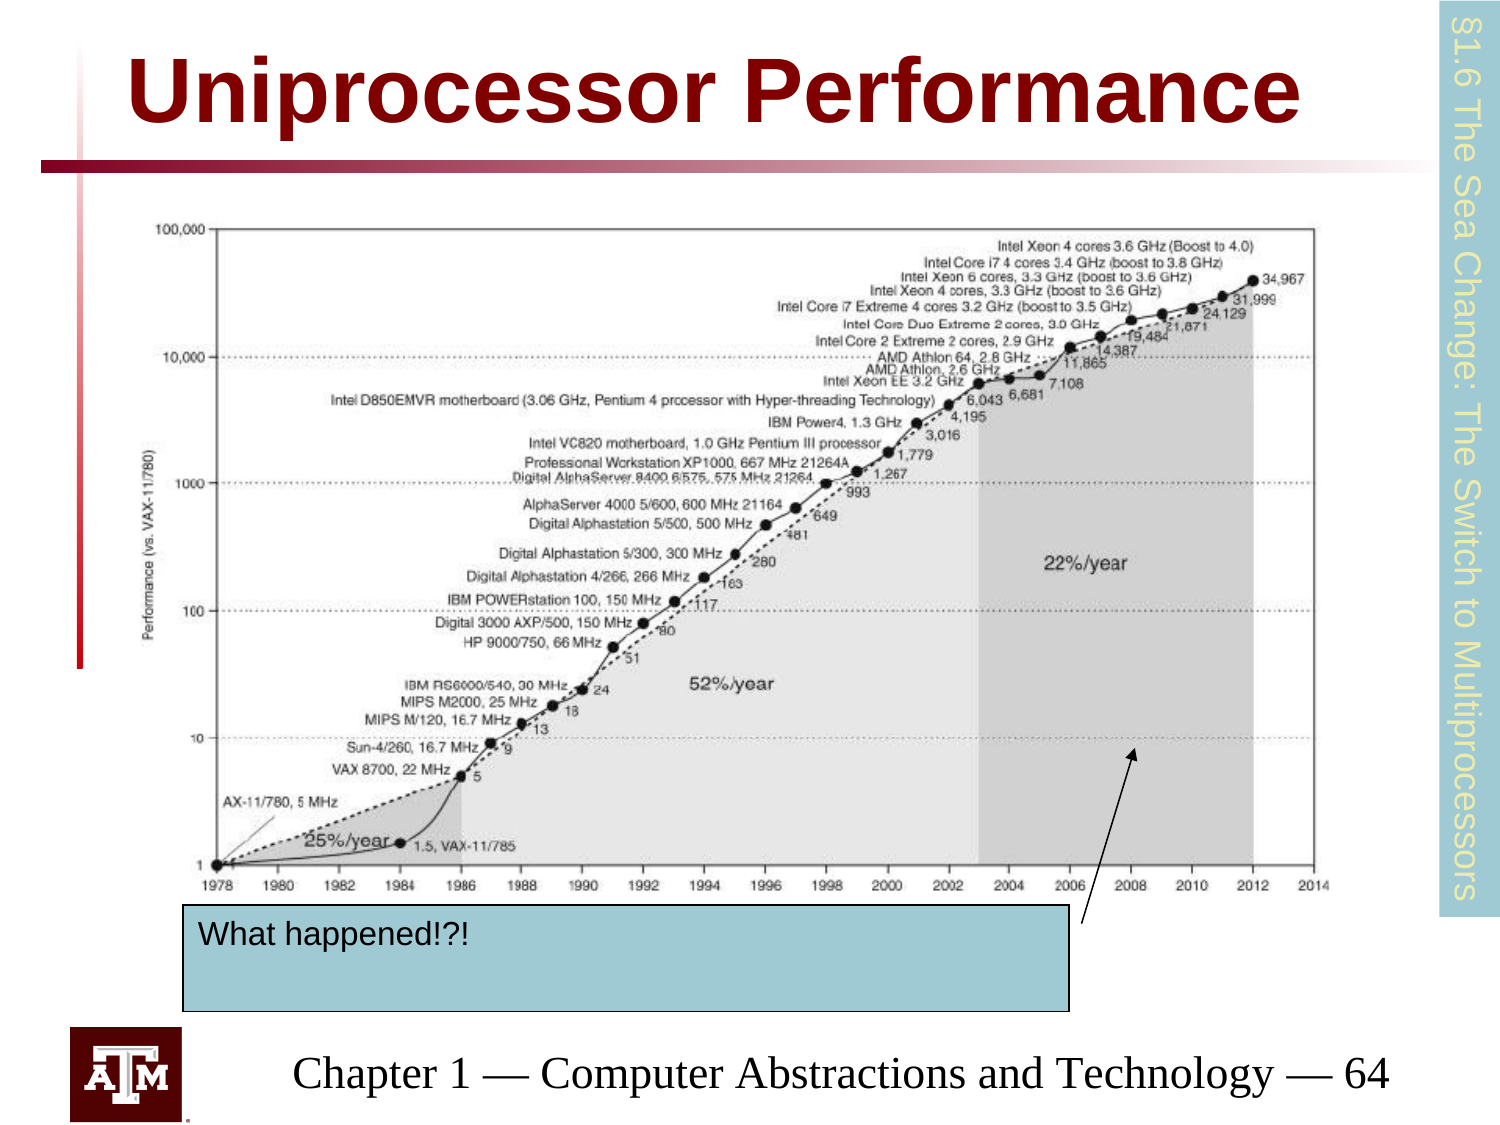

# Uniprocessor Performance
§1.6 The Sea Change: The Switch to Multiprocessors
What happened!?!
Chapter 1 — Computer Abstractions and Technology